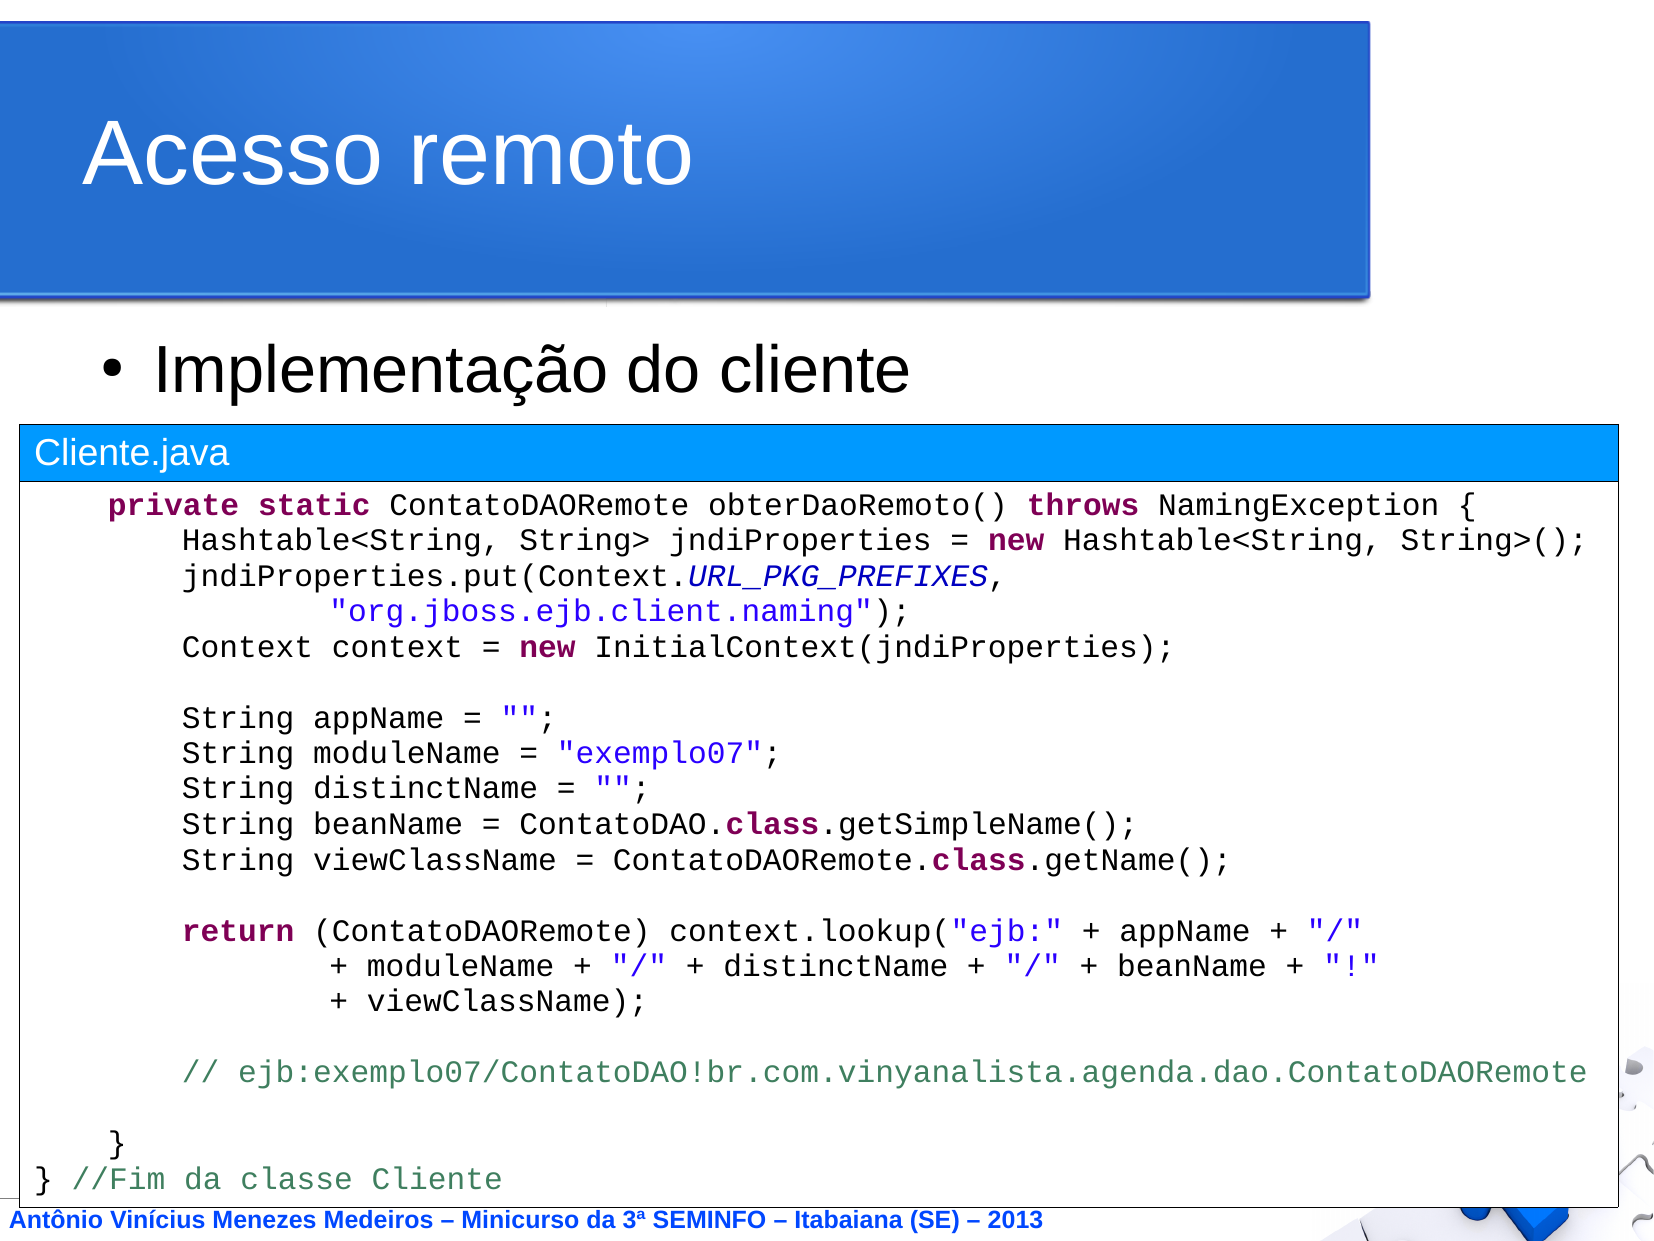

# Acesso remoto
Implementação do cliente
| Cliente.java |
| --- |
| private static ContatoDAORemote obterDaoRemoto() throws NamingException { Hashtable<String, String> jndiProperties = new Hashtable<String, String>(); jndiProperties.put(Context.URL\_PKG\_PREFIXES, "org.jboss.ejb.client.naming"); Context context = new InitialContext(jndiProperties); String appName = ""; String moduleName = "exemplo07"; String distinctName = ""; String beanName = ContatoDAO.class.getSimpleName(); String viewClassName = ContatoDAORemote.class.getName(); return (ContatoDAORemote) context.lookup("ejb:" + appName + "/" + moduleName + "/" + distinctName + "/" + beanName + "!" + viewClassName); // ejb:exemplo07/ContatoDAO!br.com.vinyanalista.agenda.dao.ContatoDAORemote } } //Fim da classe Cliente |
116